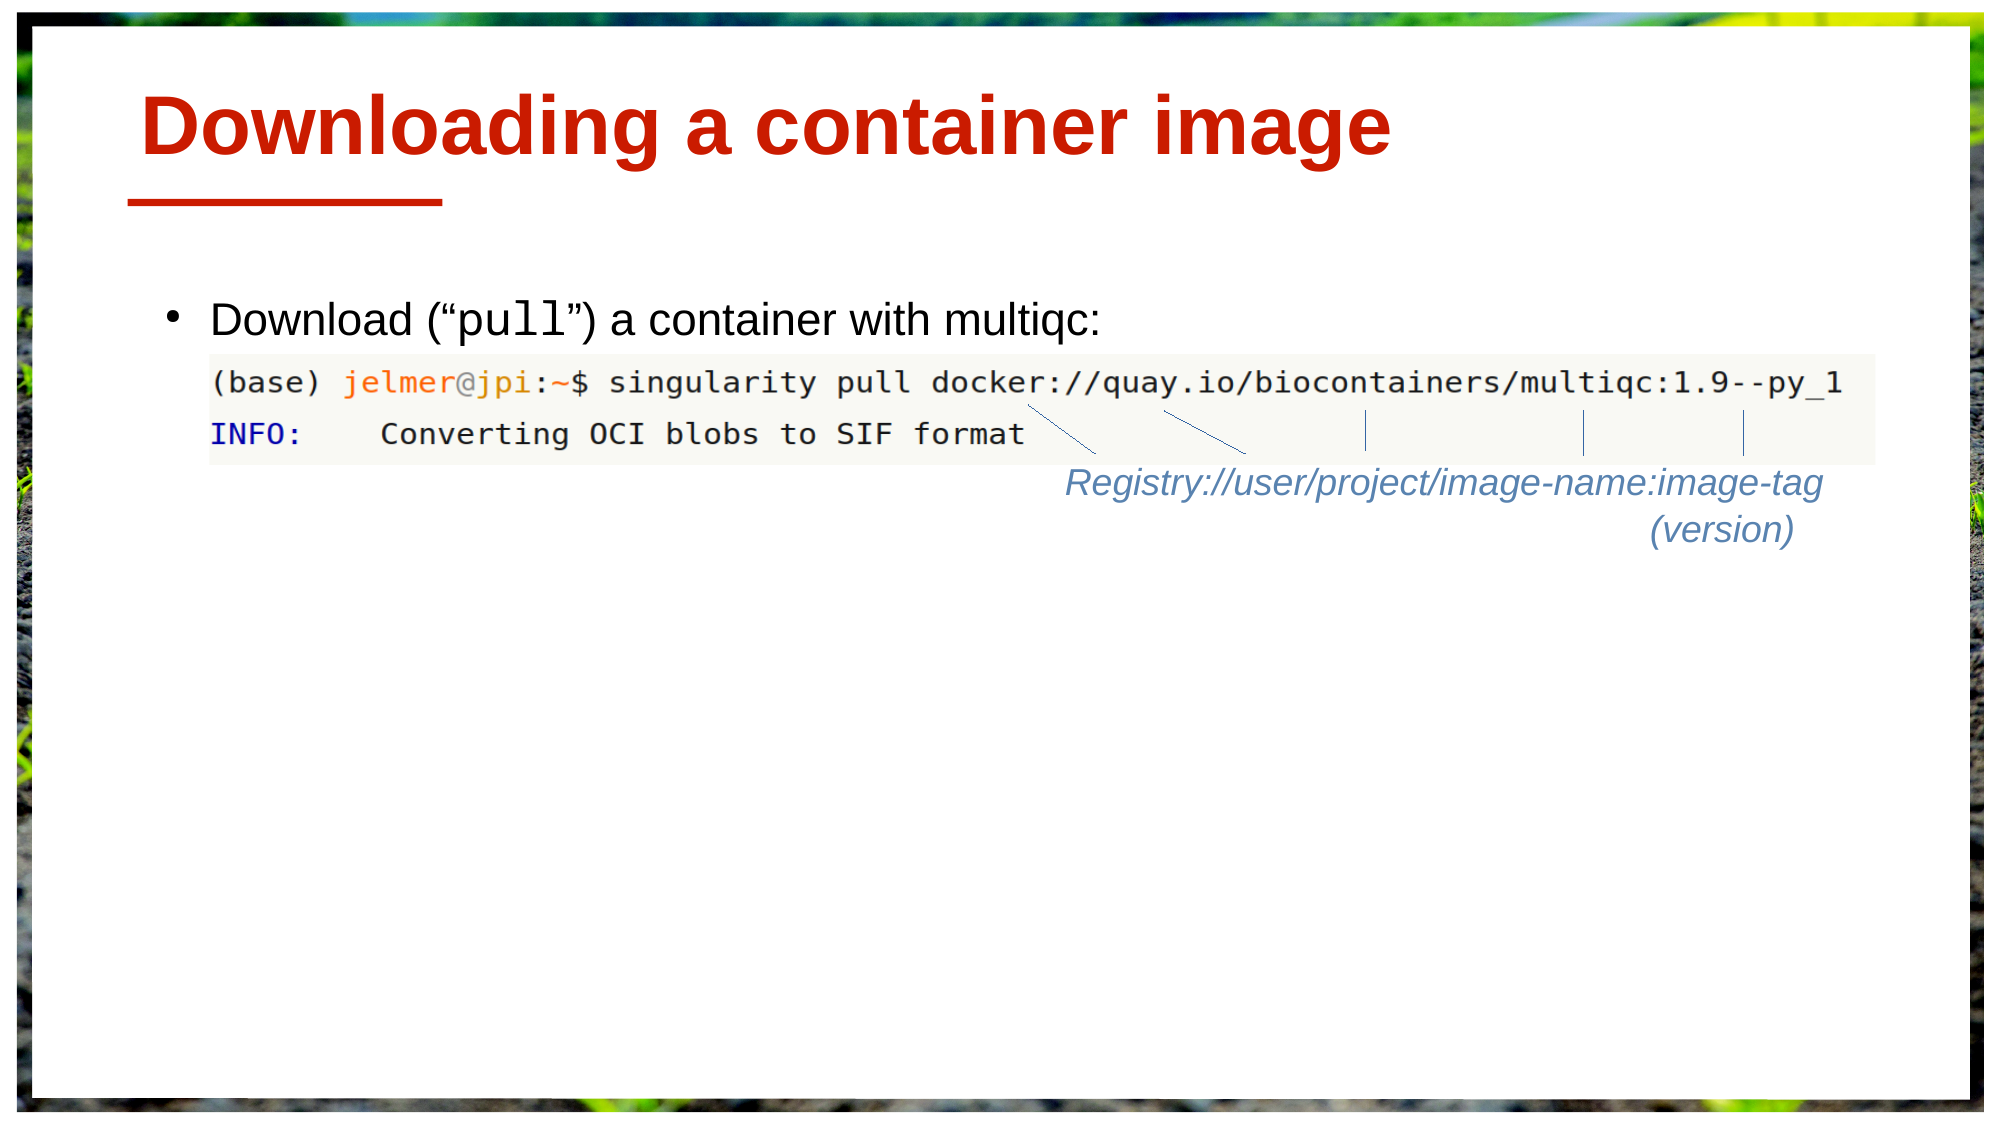

Downloading a container image
Download (“pull”) a container with multiqc:
Registry://user/project/image-name:image-tag
(version)